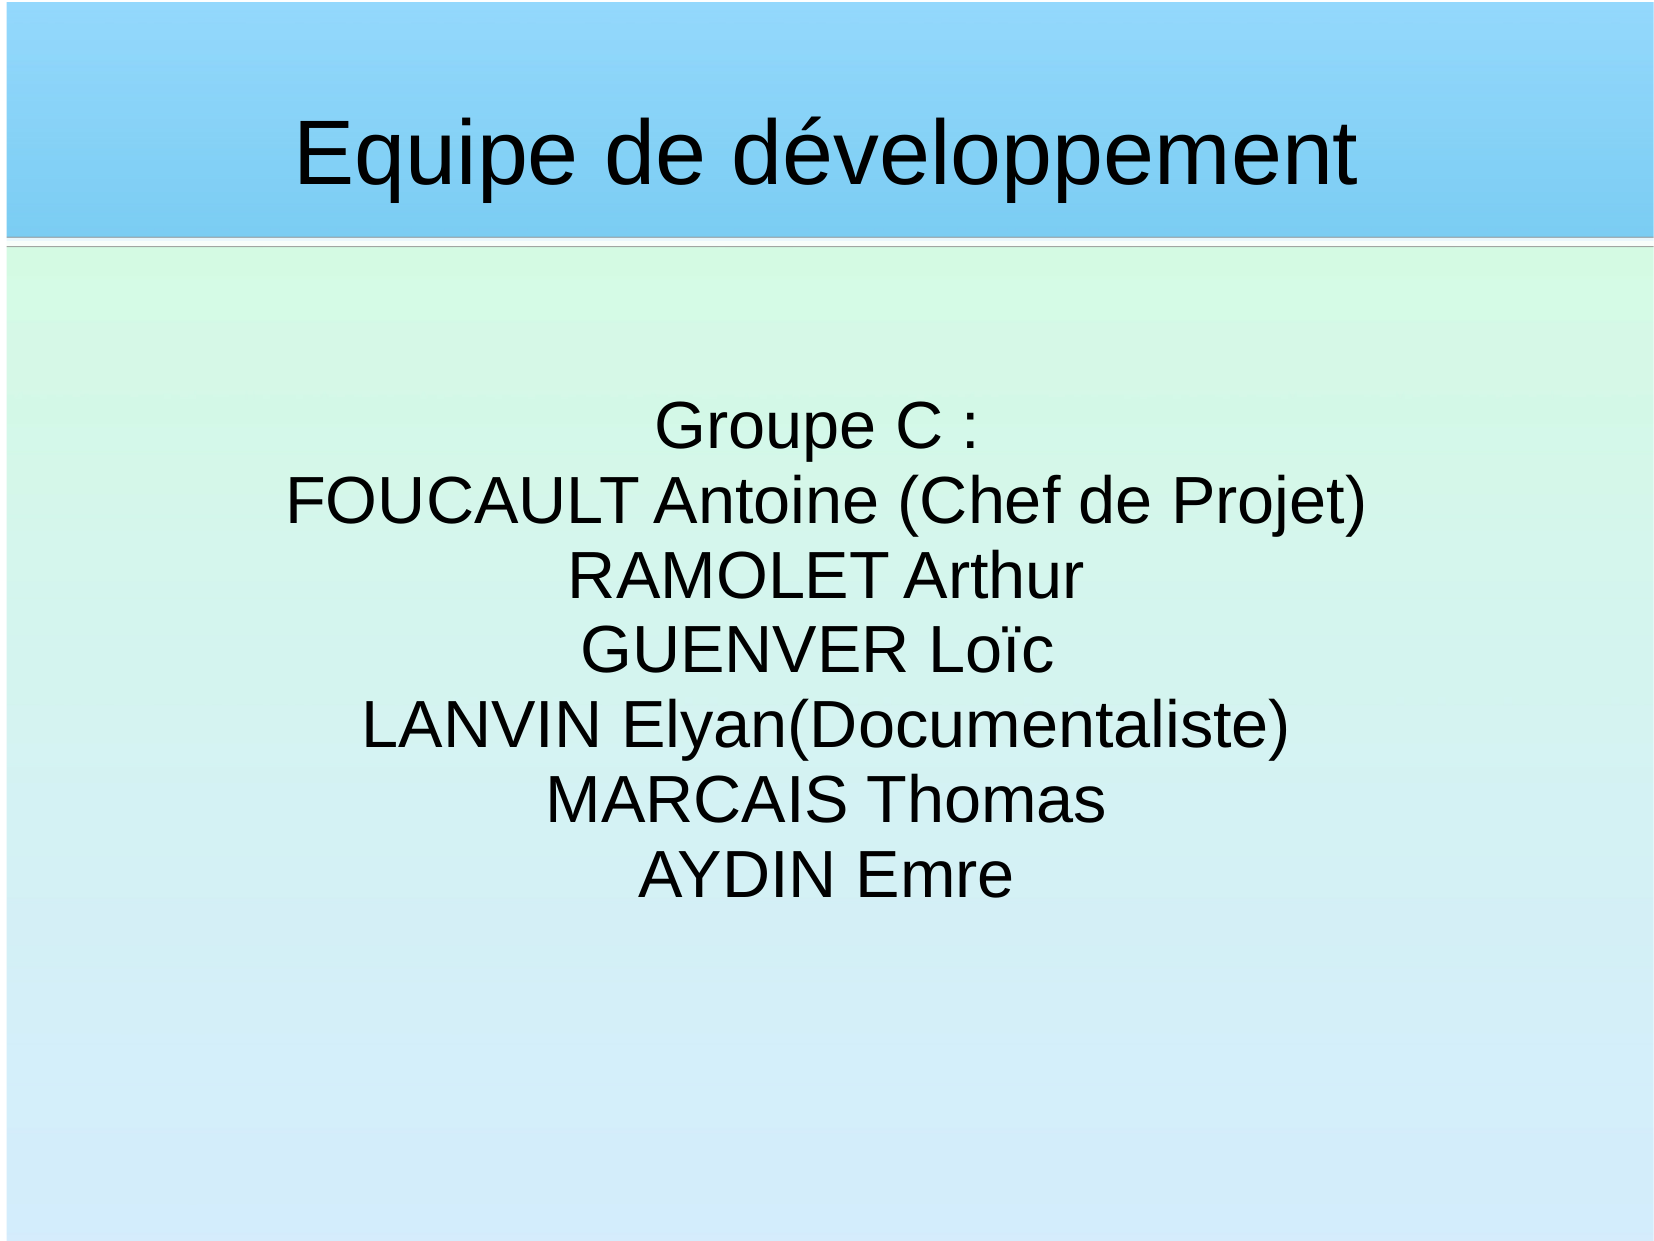

# Equipe de développement
Groupe C :
FOUCAULT Antoine (Chef de Projet)
RAMOLET Arthur
GUENVER Loïc
LANVIN Elyan(Documentaliste)
MARCAIS Thomas
AYDIN Emre
3